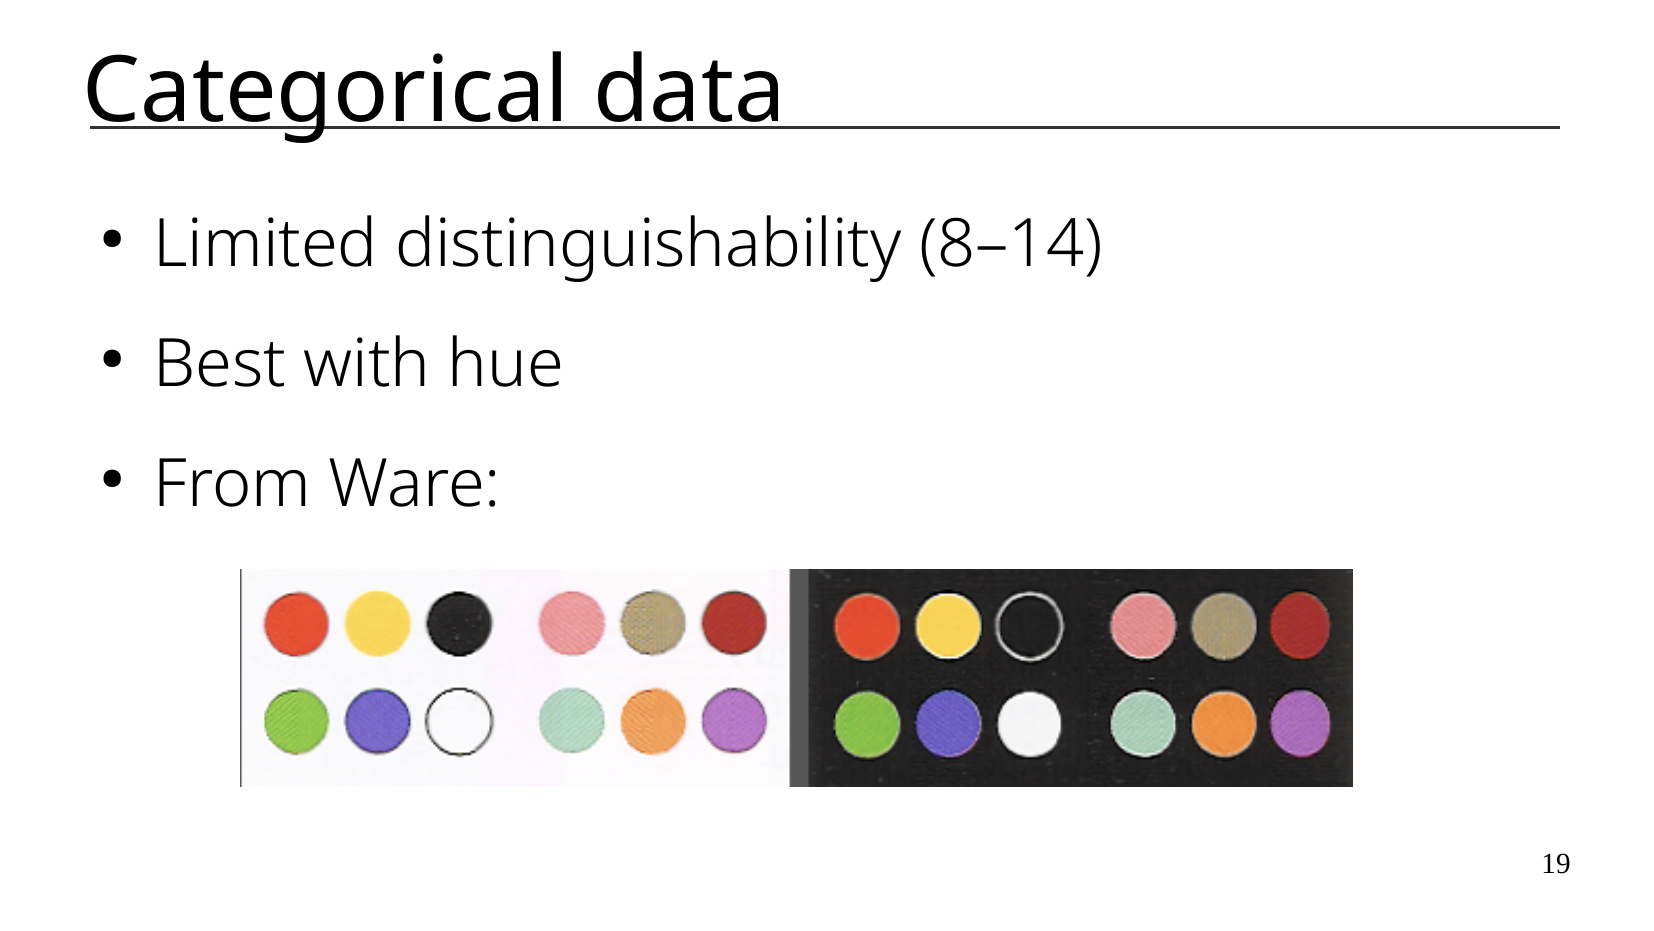

# Categorical data
Limited distinguishability (8–14)
Best with hue
From Ware:
19